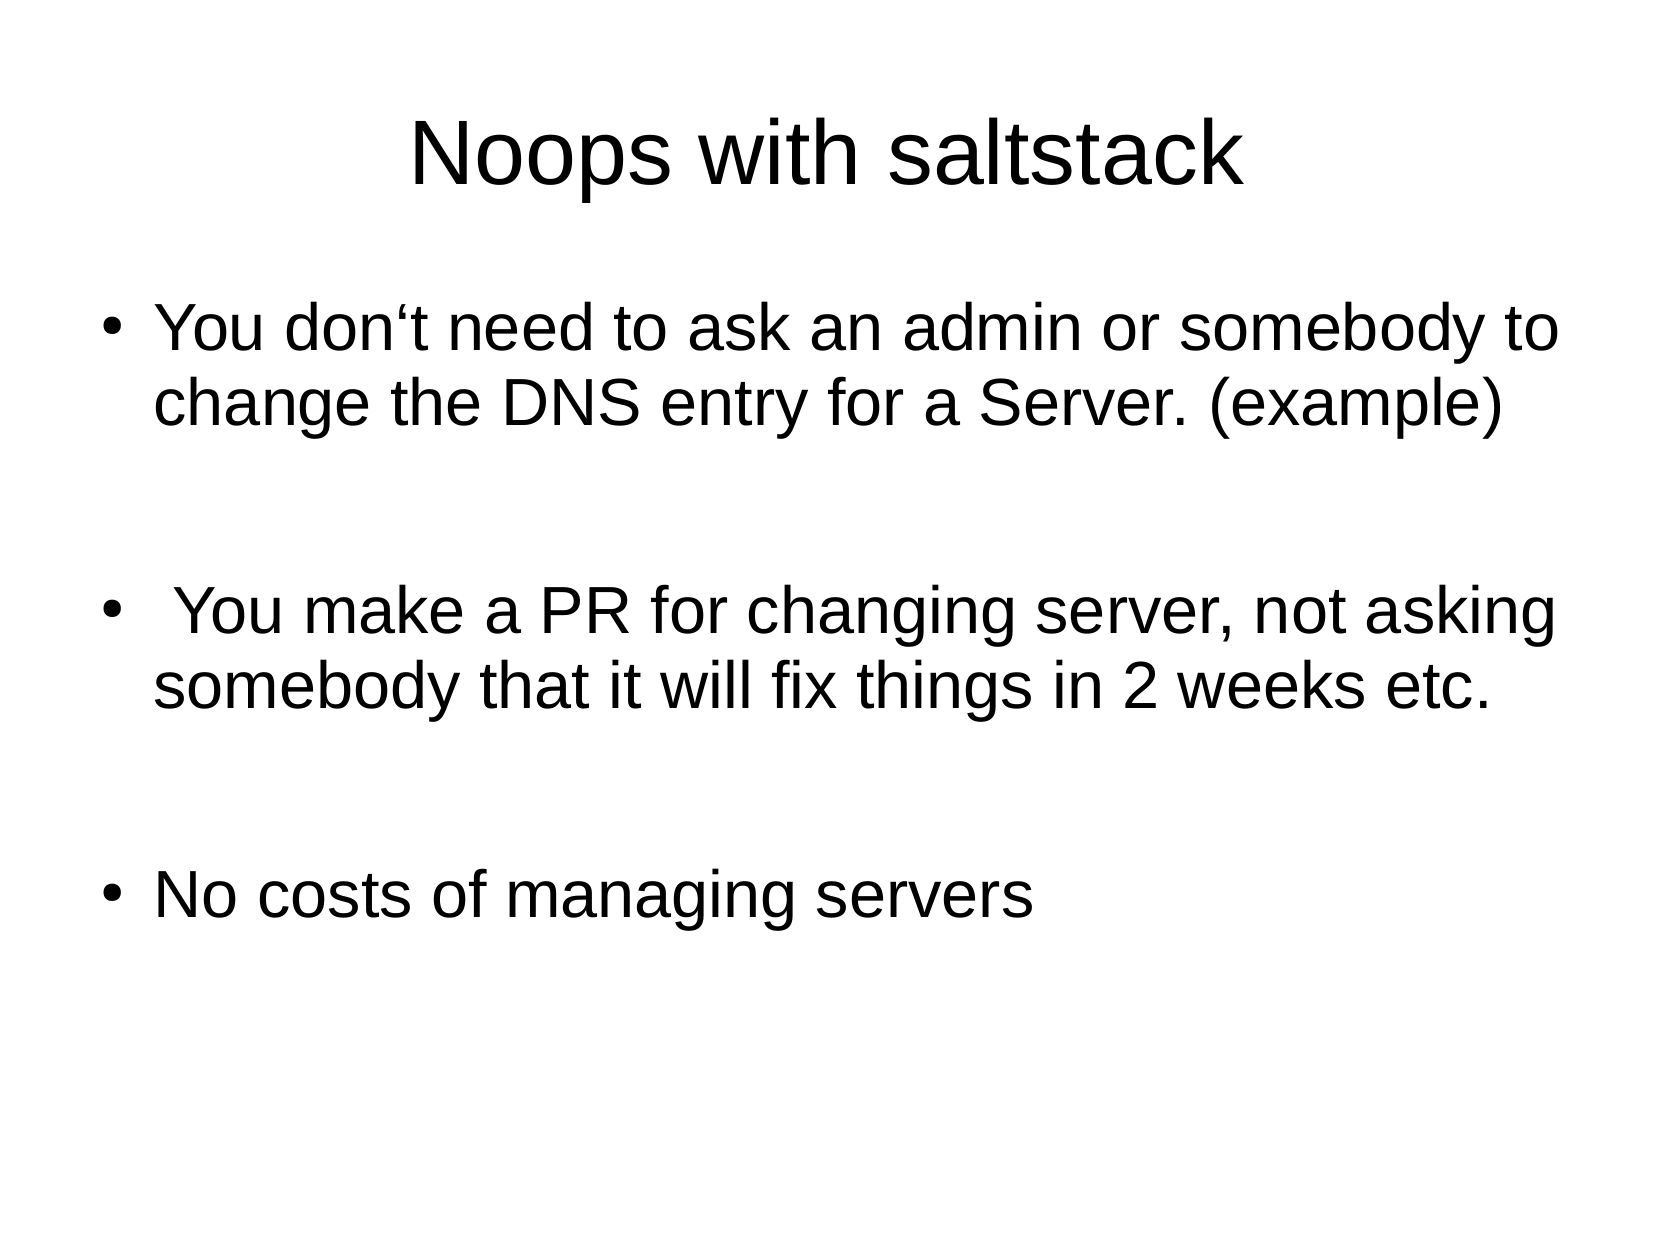

# Noops with saltstack
You don‘t need to ask an admin or somebody to change the DNS entry for a Server. (example)
 You make a PR for changing server, not asking somebody that it will fix things in 2 weeks etc.
No costs of managing servers